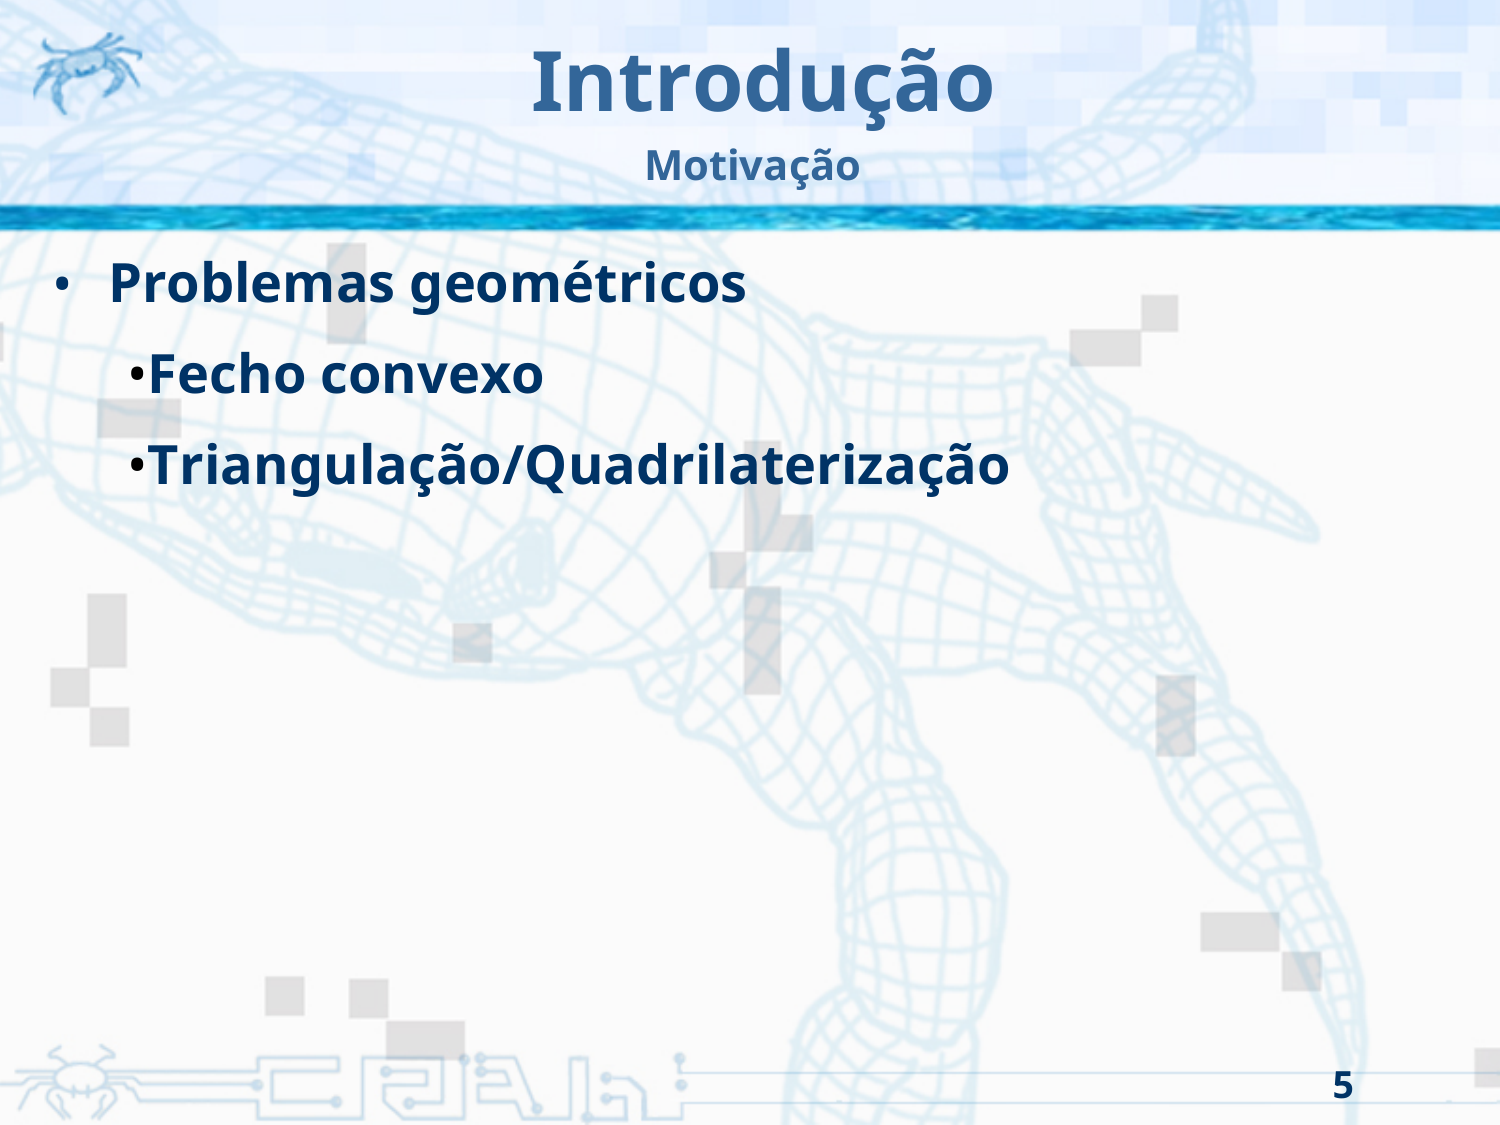

Introdução
Motivação
Problemas geométricos
Fecho convexo
Triangulação/Quadrilaterização